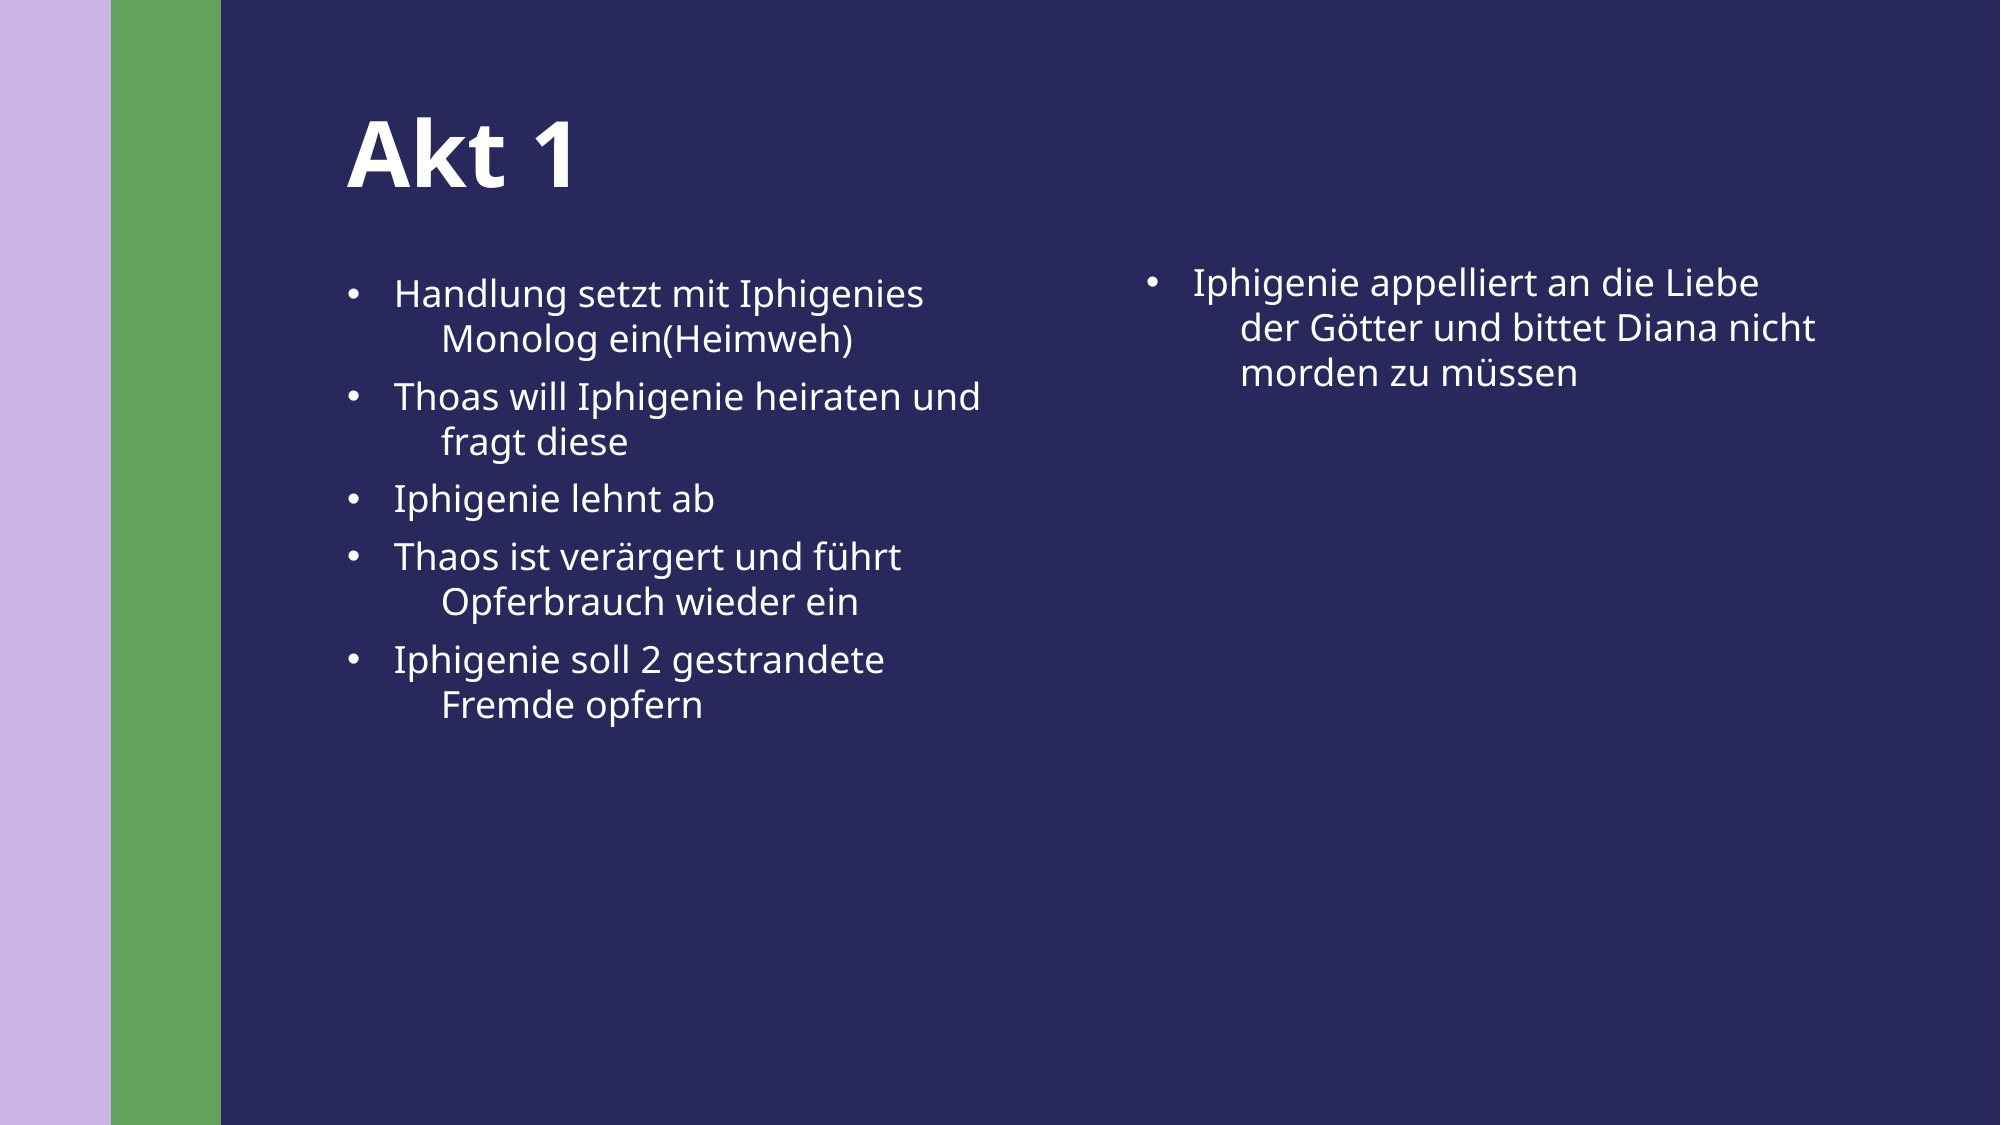

# Akt 1
Iphigenie appelliert an die Liebe der Götter und bittet Diana nicht morden zu müssen
Handlung setzt mit Iphigenies Monolog ein(Heimweh)
Thoas will Iphigenie heiraten und fragt diese
Iphigenie lehnt ab
Thaos ist verärgert und führt Opferbrauch wieder ein
Iphigenie soll 2 gestrandete Fremde opfern